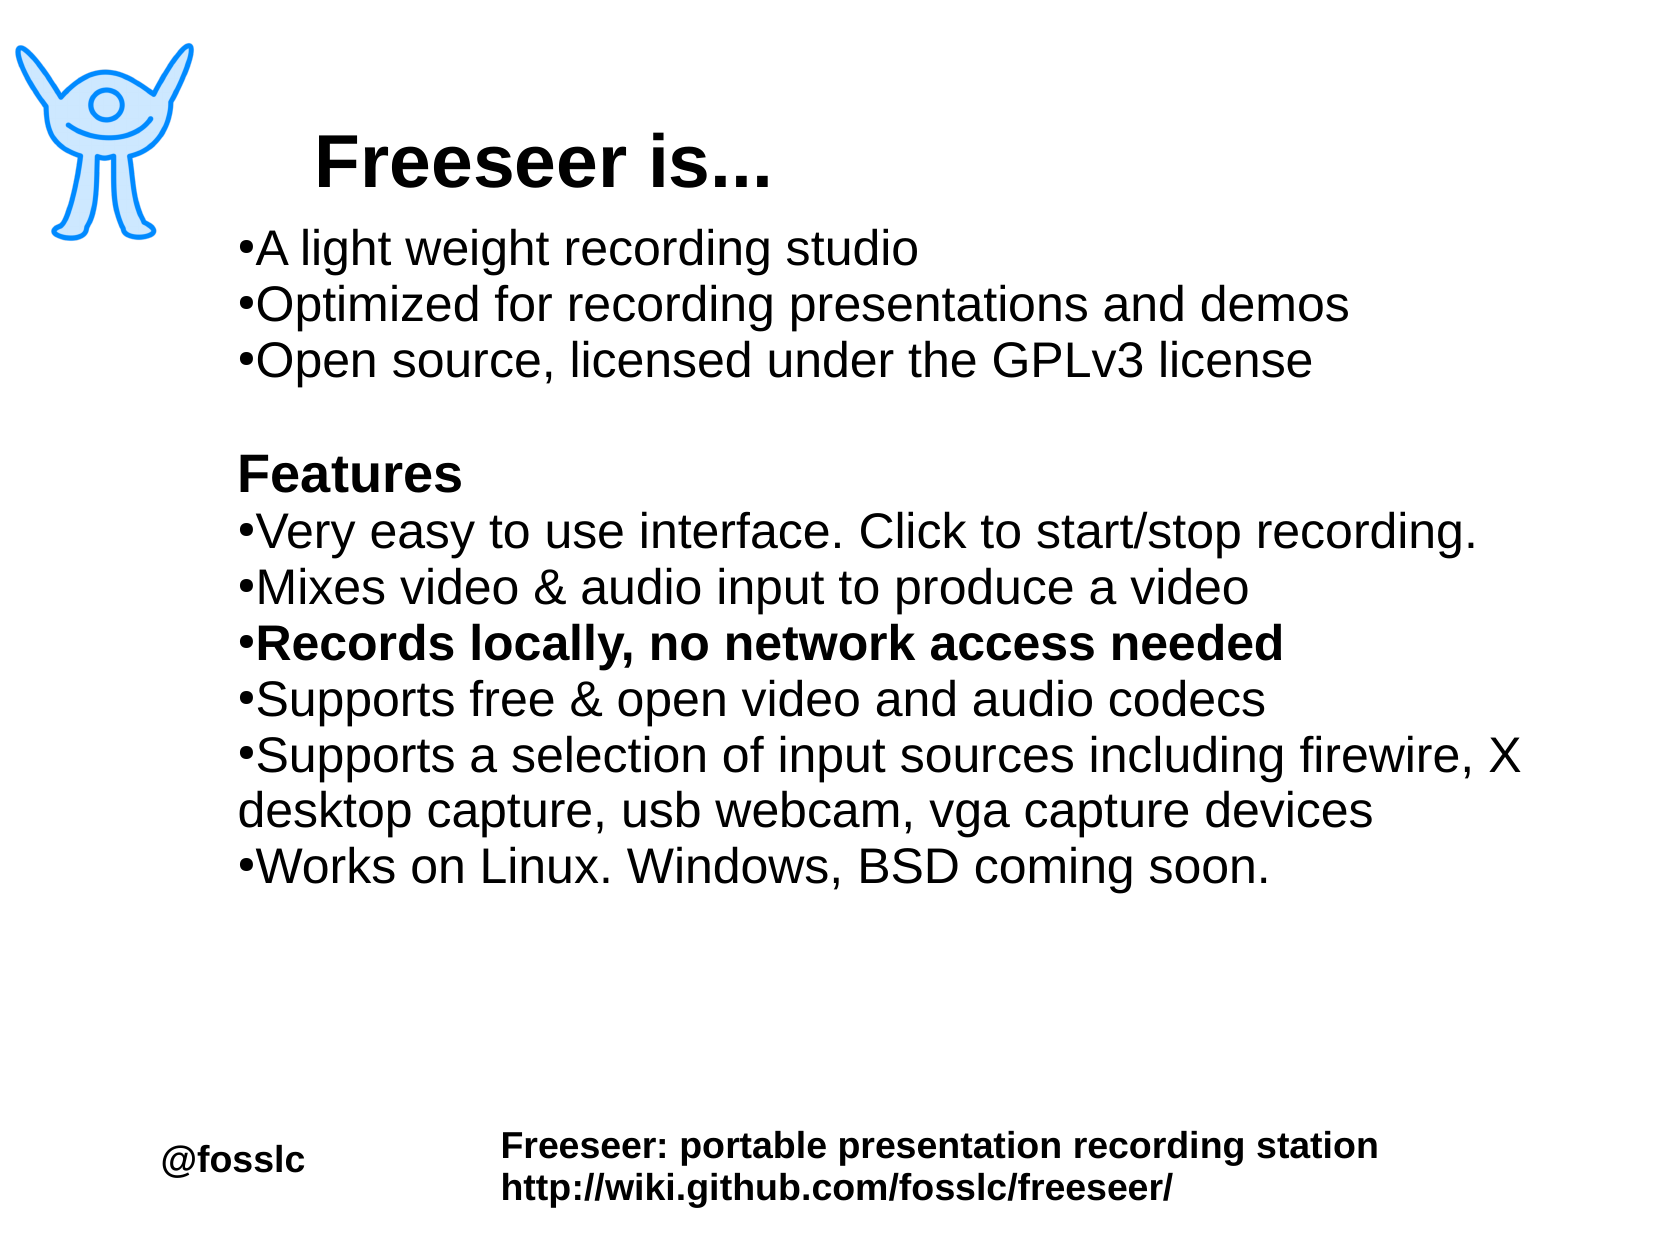

Freeseer is...
A light weight recording studio
Optimized for recording presentations and demos
Open source, licensed under the GPLv3 license
Features
Very easy to use interface. Click to start/stop recording.
Mixes video & audio input to produce a video
Records locally, no network access needed
Supports free & open video and audio codecs
Supports a selection of input sources including firewire, X desktop capture, usb webcam, vga capture devices
Works on Linux. Windows, BSD coming soon.